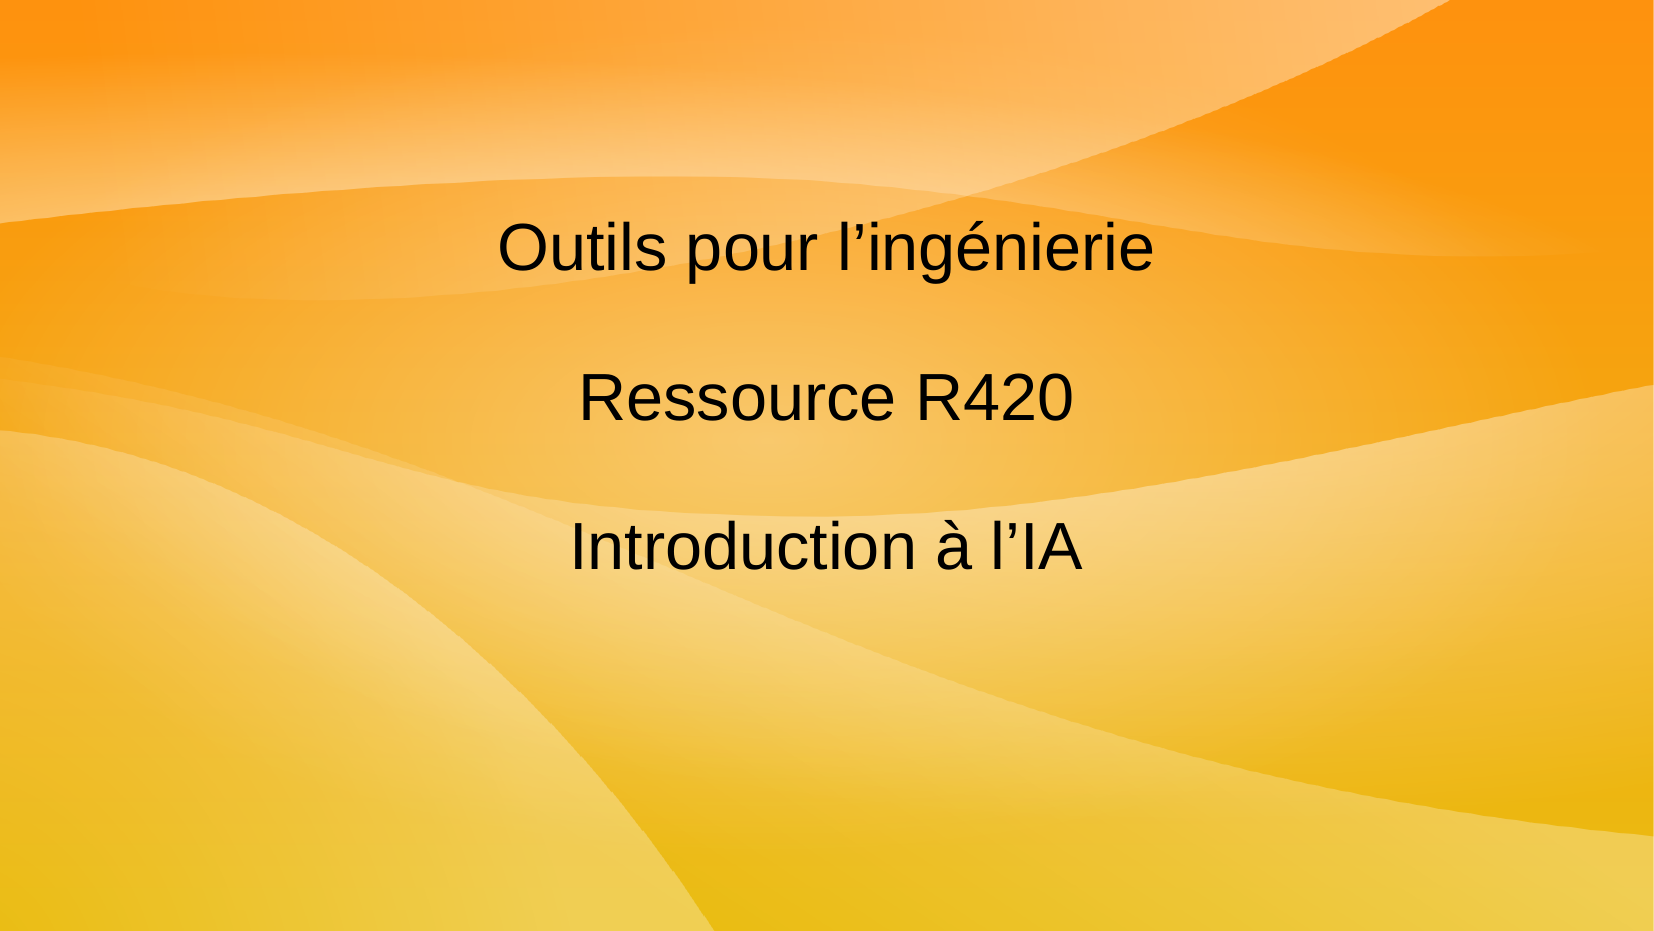

# Outils pour l’ingénierie
Ressource R420
Introduction à l’IA